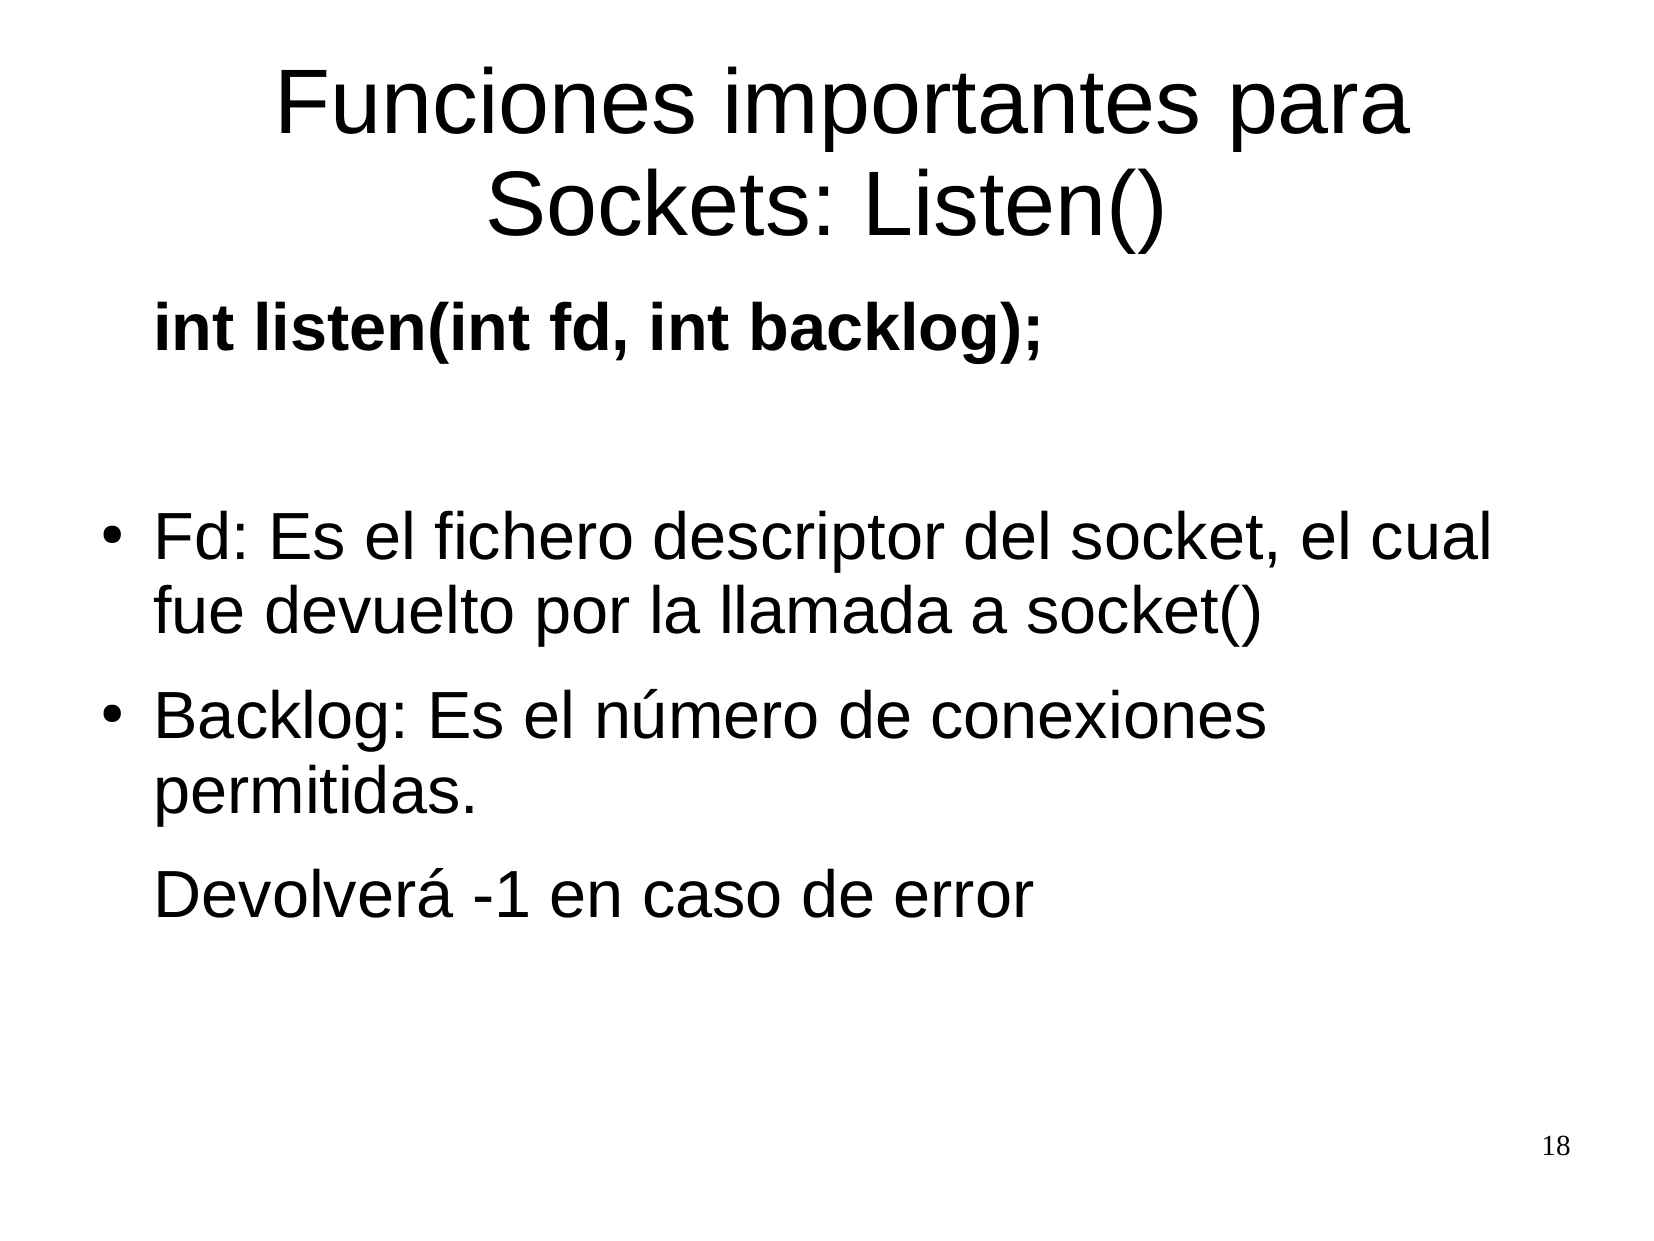

# Funciones importantes para Sockets: Listen()
int listen(int fd, int backlog);
Fd: Es el fichero descriptor del socket, el cual fue devuelto por la llamada a socket()
Backlog: Es el número de conexiones permitidas.
Devolverá -1 en caso de error
18